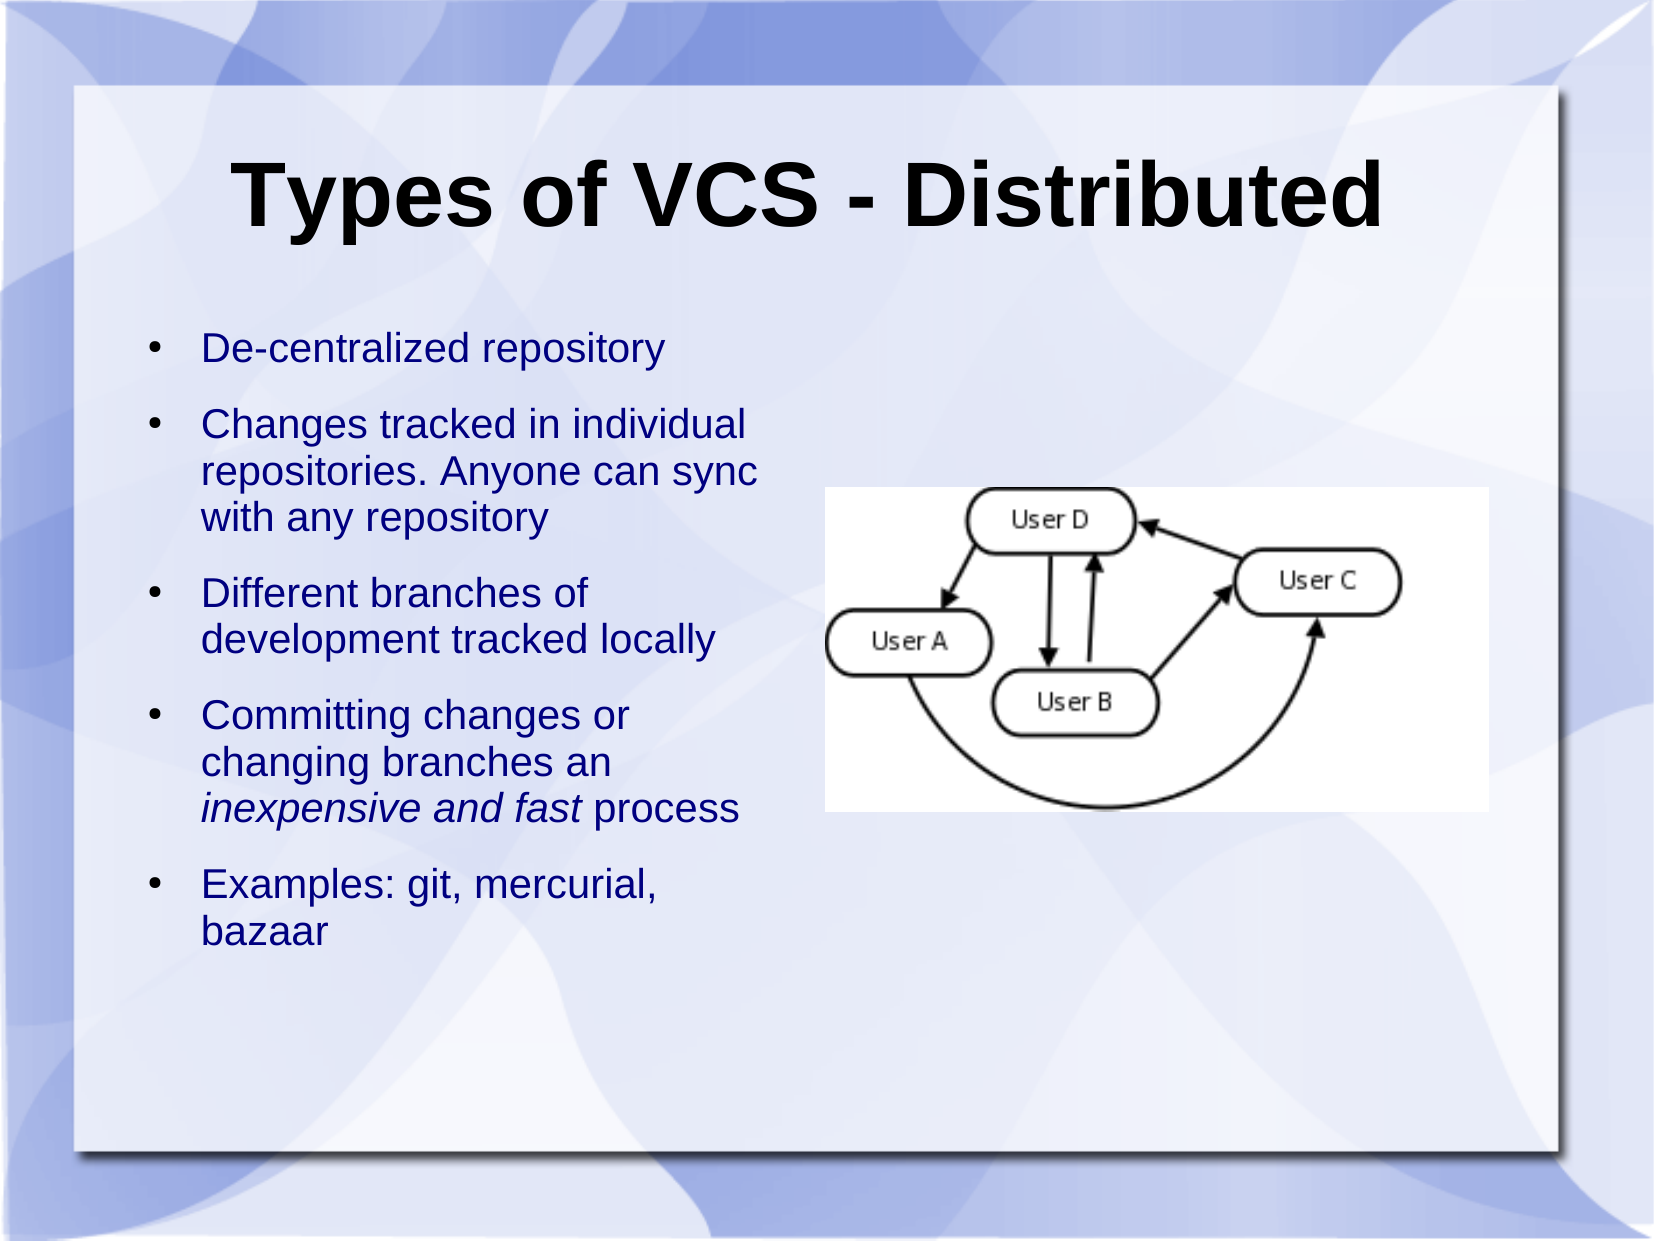

# Types of VCS - Distributed
De-centralized repository
Changes tracked in individual repositories. Anyone can sync with any repository
Different branches of development tracked locally
Committing changes or changing branches an inexpensive and fast process
Examples: git, mercurial, bazaar